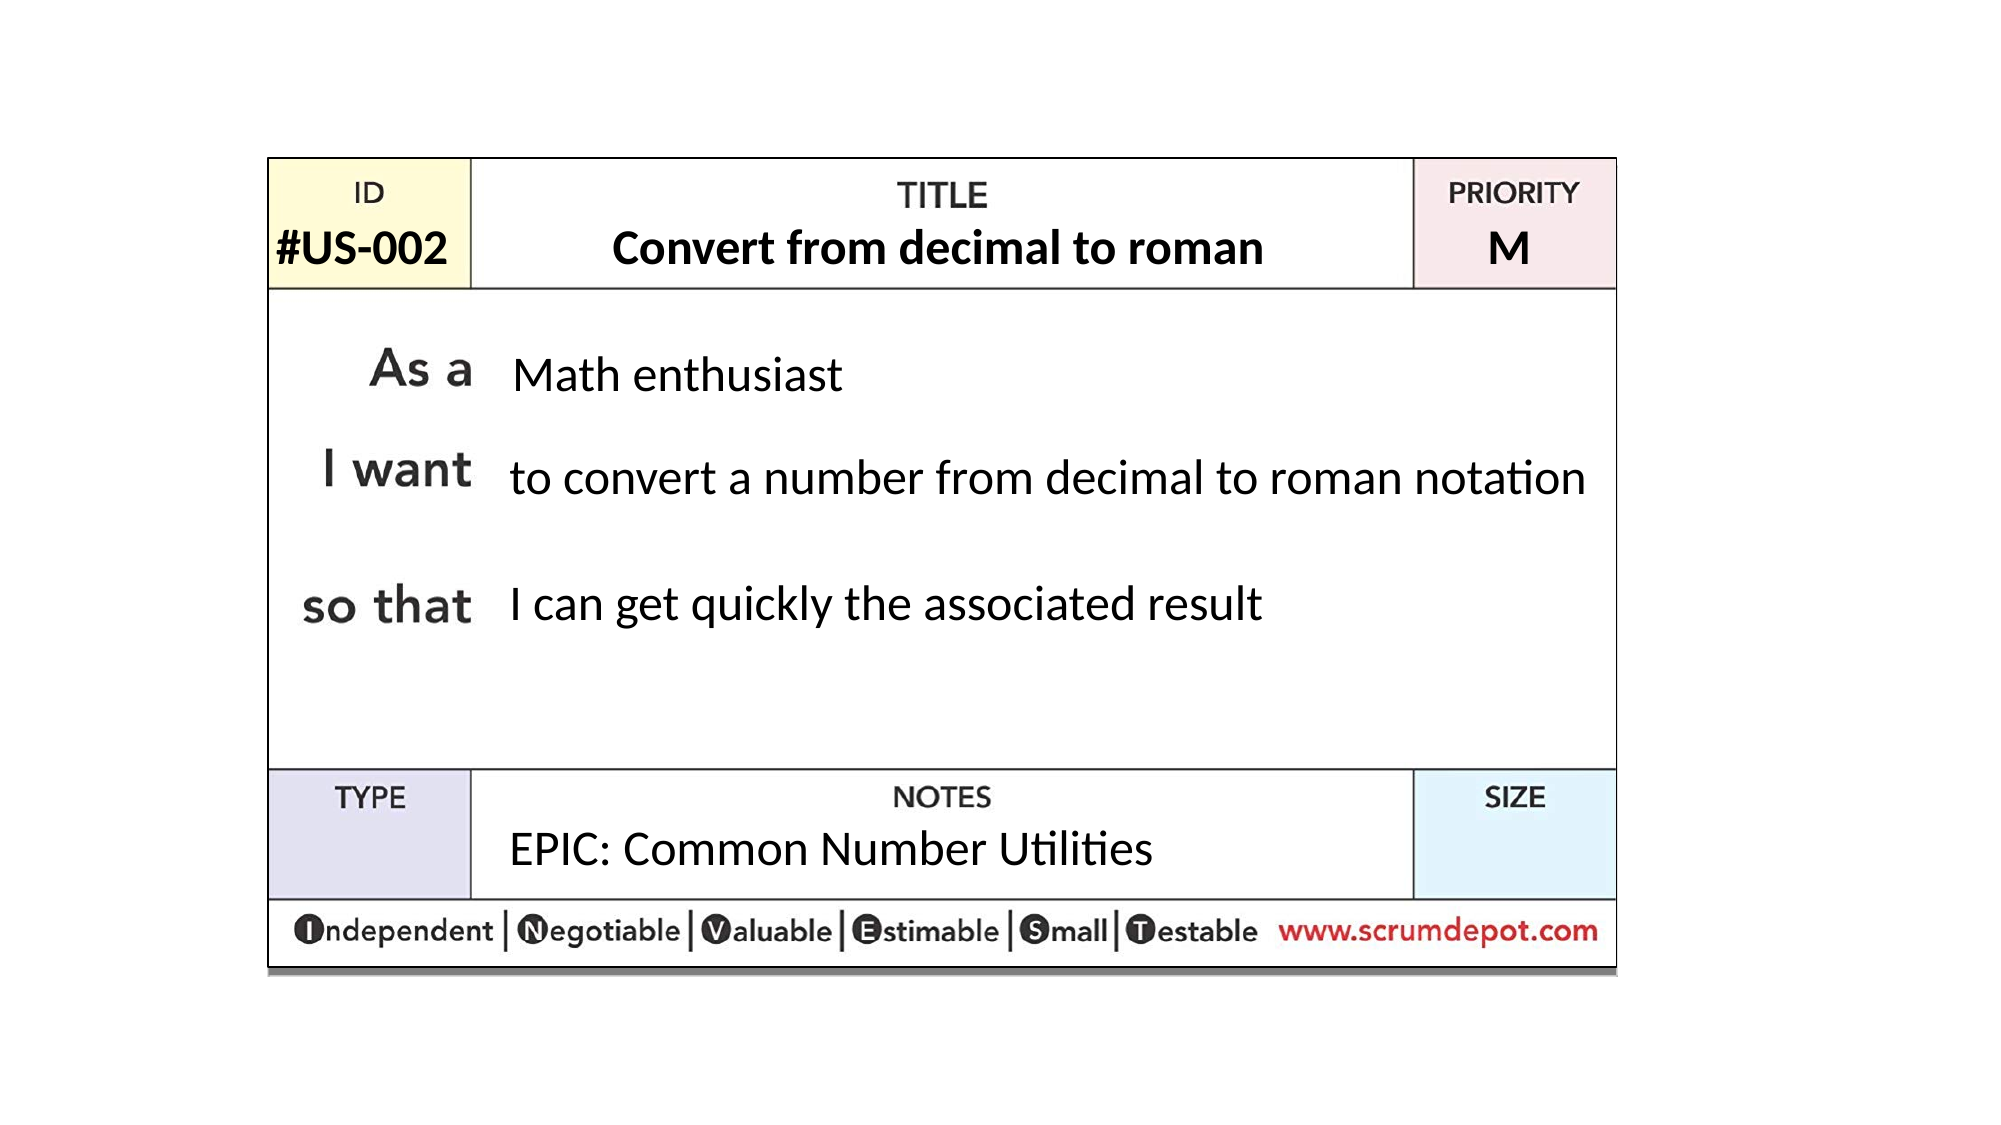

#US-002
Convert from decimal to roman
Math enthusiast
to convert a number from decimal to roman notation
I can get quickly the associated result
M
EPIC: Common Number Utilities